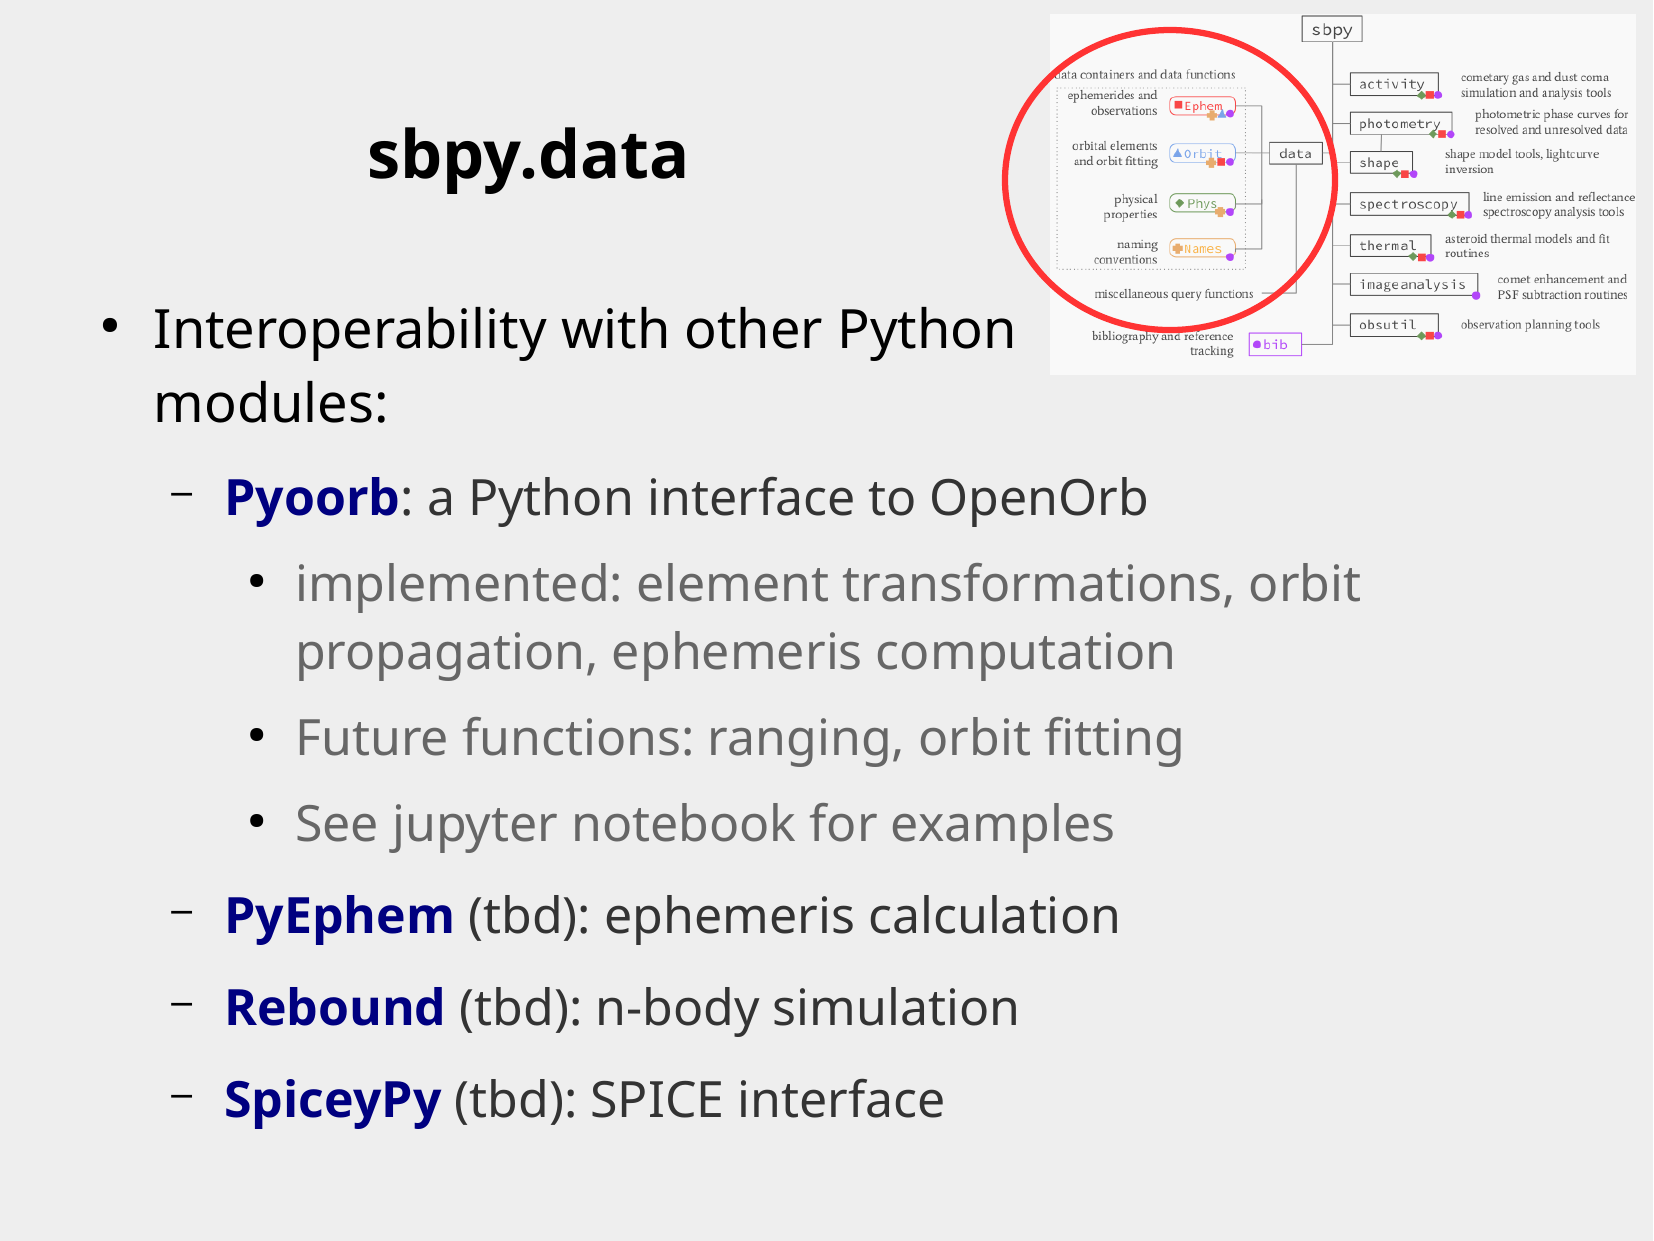

# sbpy.data
Interoperability with other Python
modules:
Pyoorb: a Python interface to OpenOrb
implemented: element transformations, orbit propagation, ephemeris computation
Future functions: ranging, orbit fitting
See jupyter notebook for examples
PyEphem (tbd): ephemeris calculation
Rebound (tbd): n-body simulation
SpiceyPy (tbd): SPICE interface